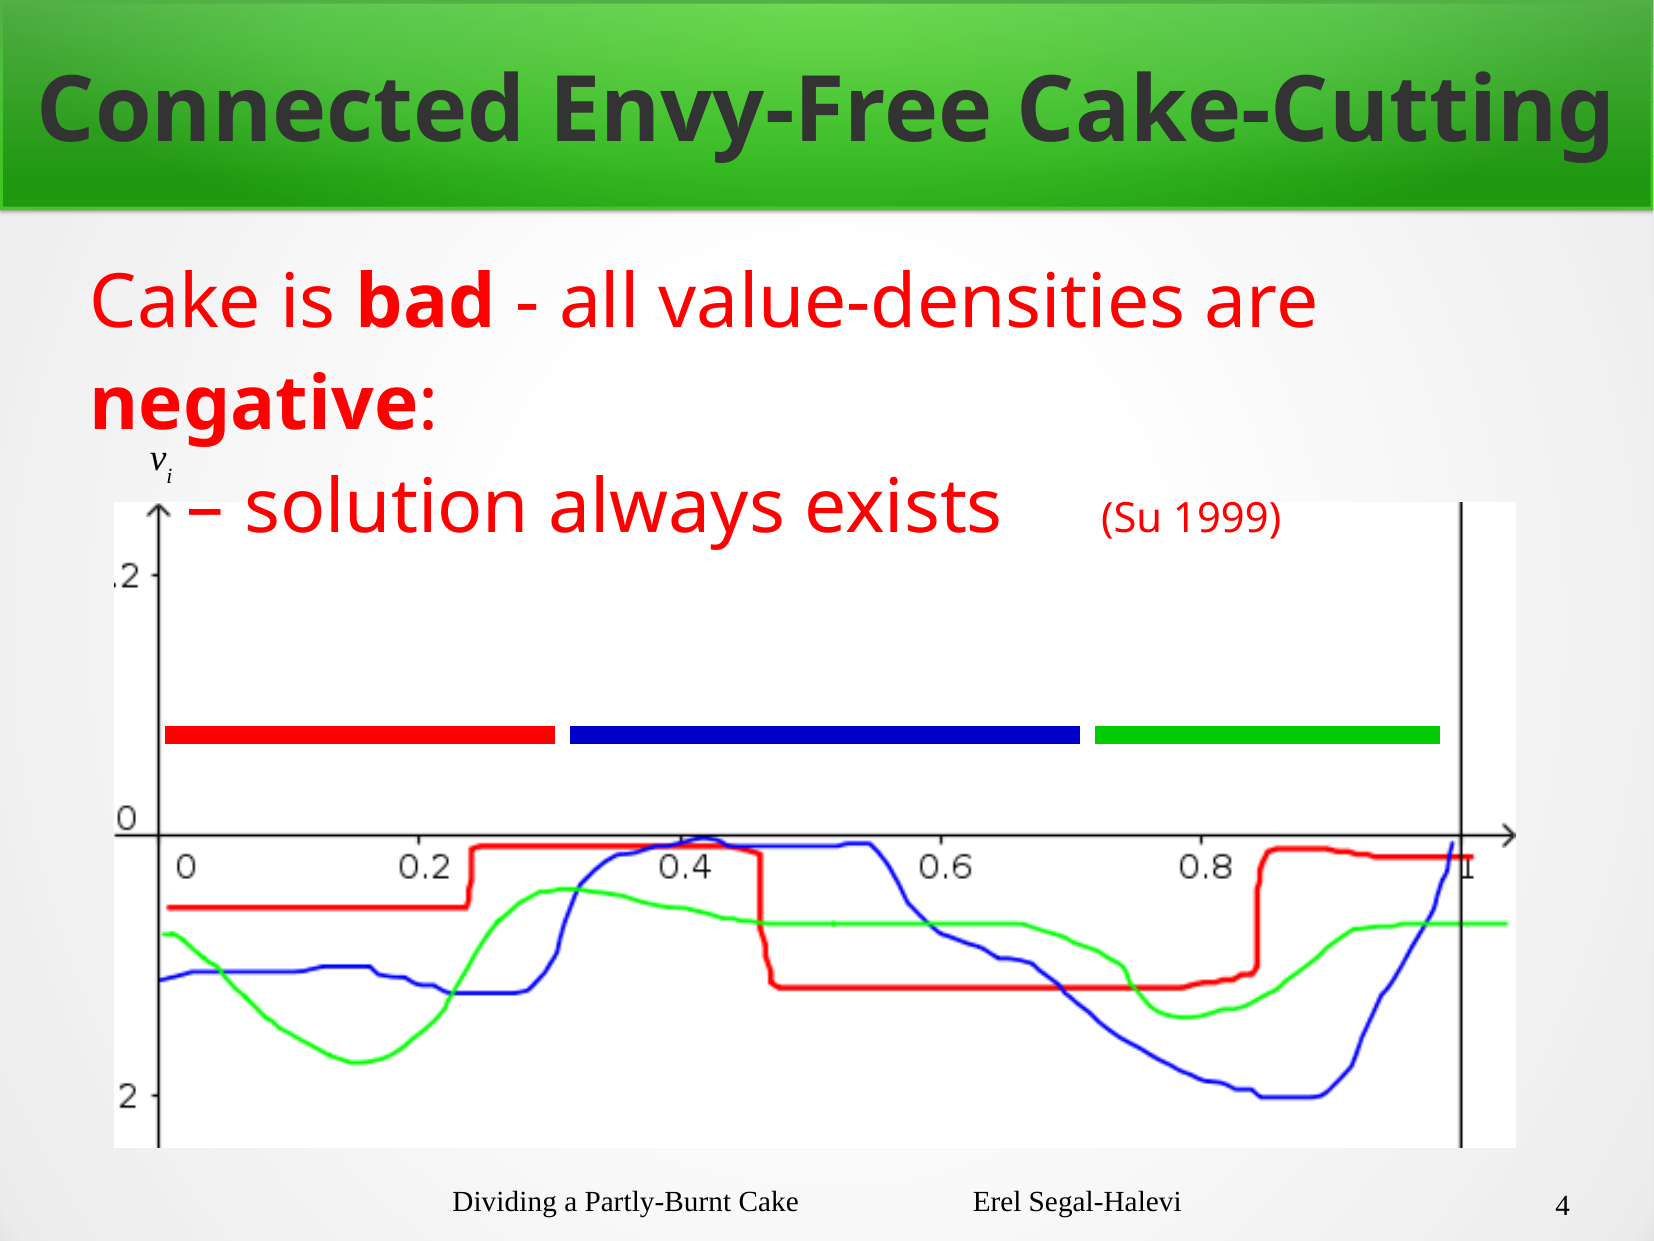

# Connected Envy-Free Cake-Cutting
Cake is bad - all value-densities are negative:
 – solution always exists (Su 1999)
vi
Dividing a Partly-Burnt Cake Erel Segal-Halevi
4